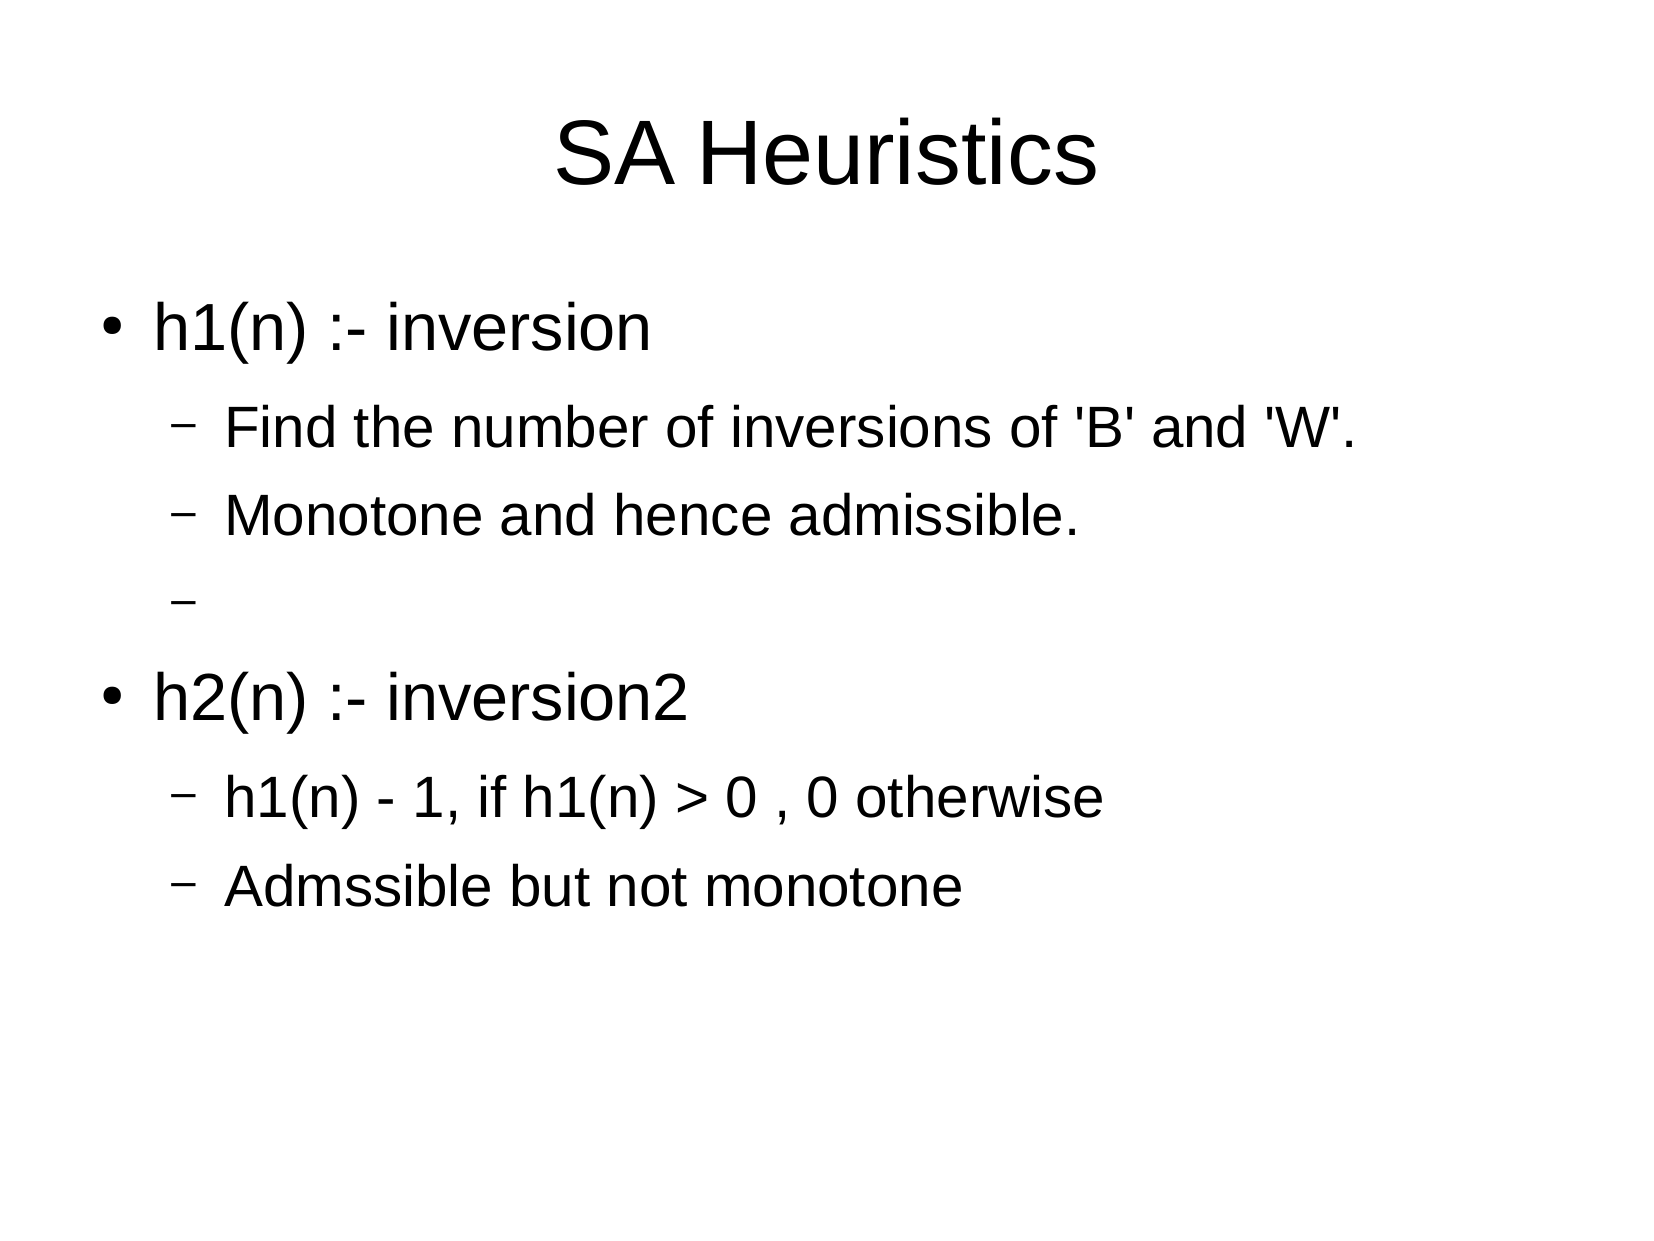

# SA Heuristics
h1(n) :- inversion
Find the number of inversions of 'B' and 'W'.
Monotone and hence admissible.
h2(n) :- inversion2
h1(n) - 1, if h1(n) > 0 , 0 otherwise
Admssible but not monotone